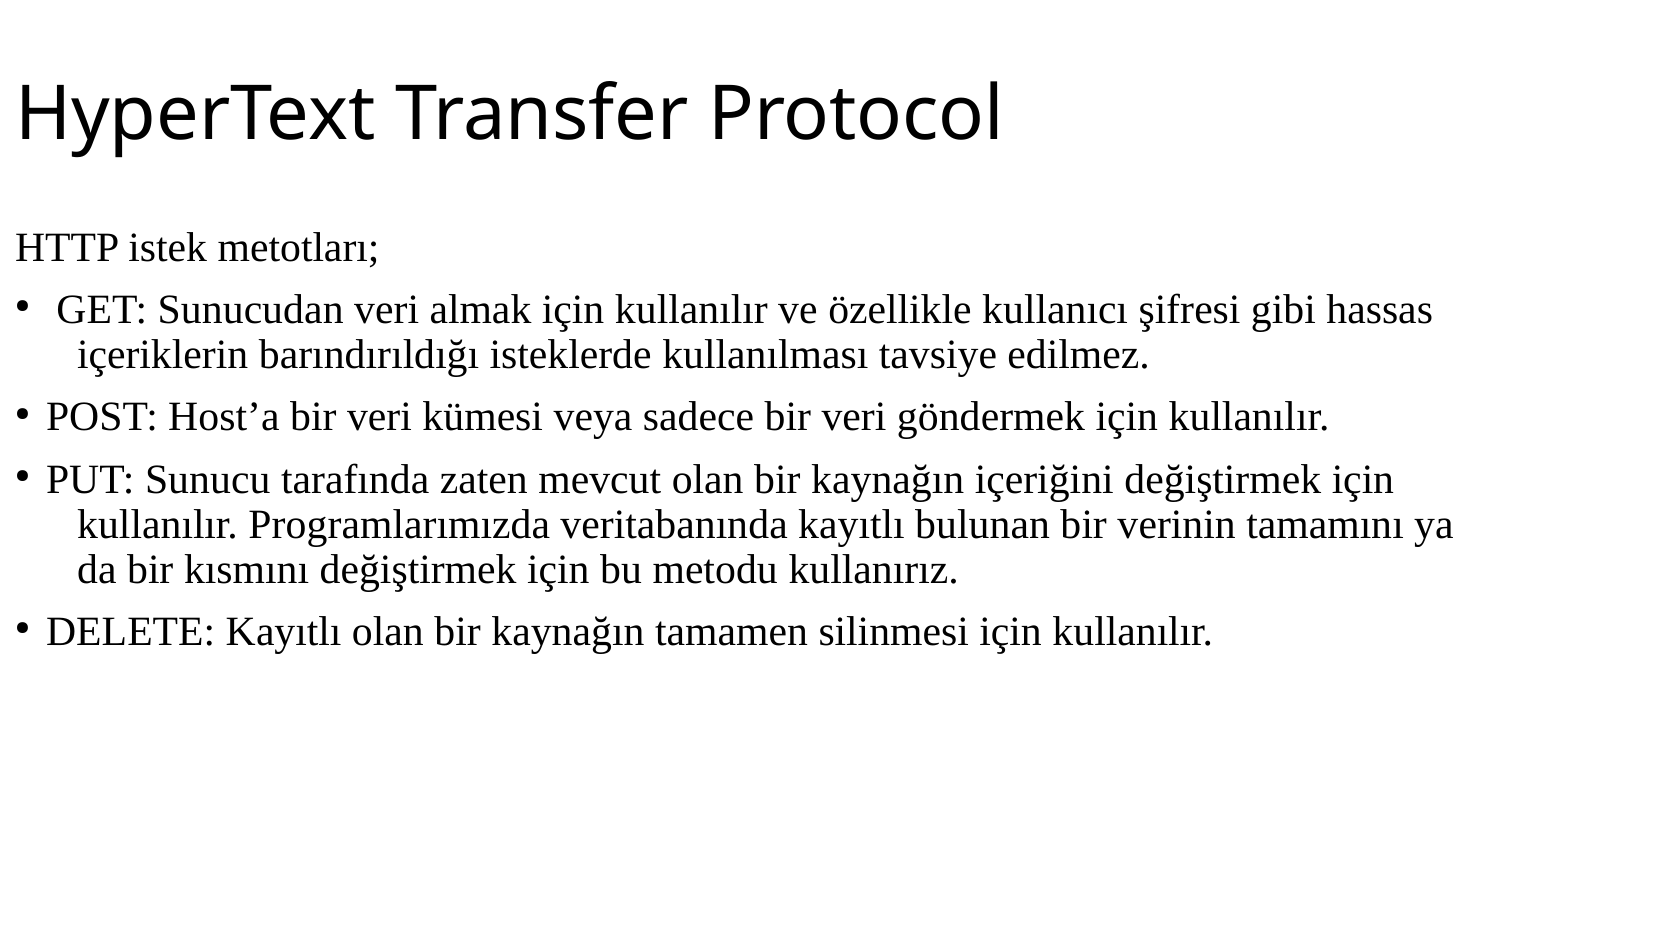

HyperText Transfer Protocol
# HTTP istek metotları;
 GET: Sunucudan veri almak için kullanılır ve özellikle kullanıcı şifresi gibi hassas içeriklerin barındırıldığı isteklerde kullanılması tavsiye edilmez.
POST: Host’a bir veri kümesi veya sadece bir veri göndermek için kullanılır.
PUT: Sunucu tarafında zaten mevcut olan bir kaynağın içeriğini değiştirmek için kullanılır. Programlarımızda veritabanında kayıtlı bulunan bir verinin tamamını ya da bir kısmını değiştirmek için bu metodu kullanırız.
DELETE: Kayıtlı olan bir kaynağın tamamen silinmesi için kullanılır.